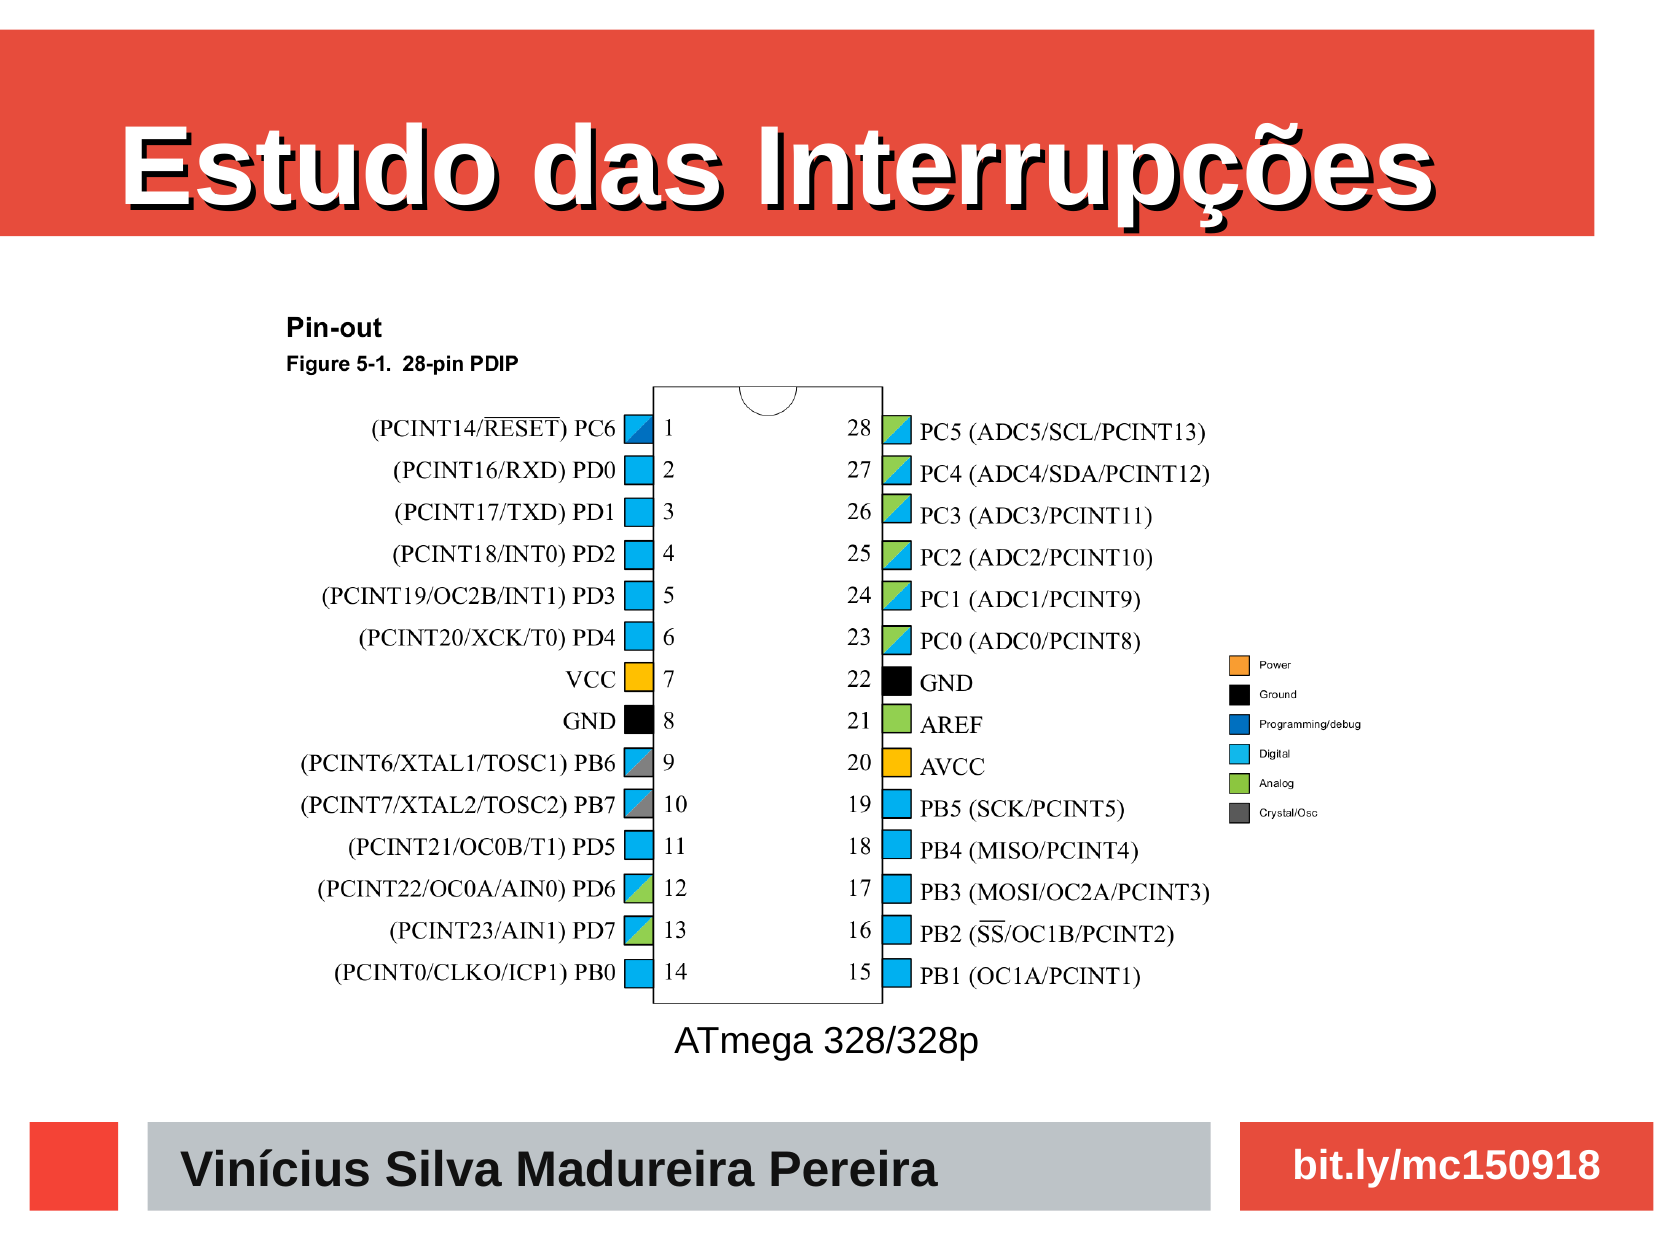

# Estudo das Interrupções
ATmega 328/328p
Vinícius Silva Madureira Pereira
bit.ly/mc150918